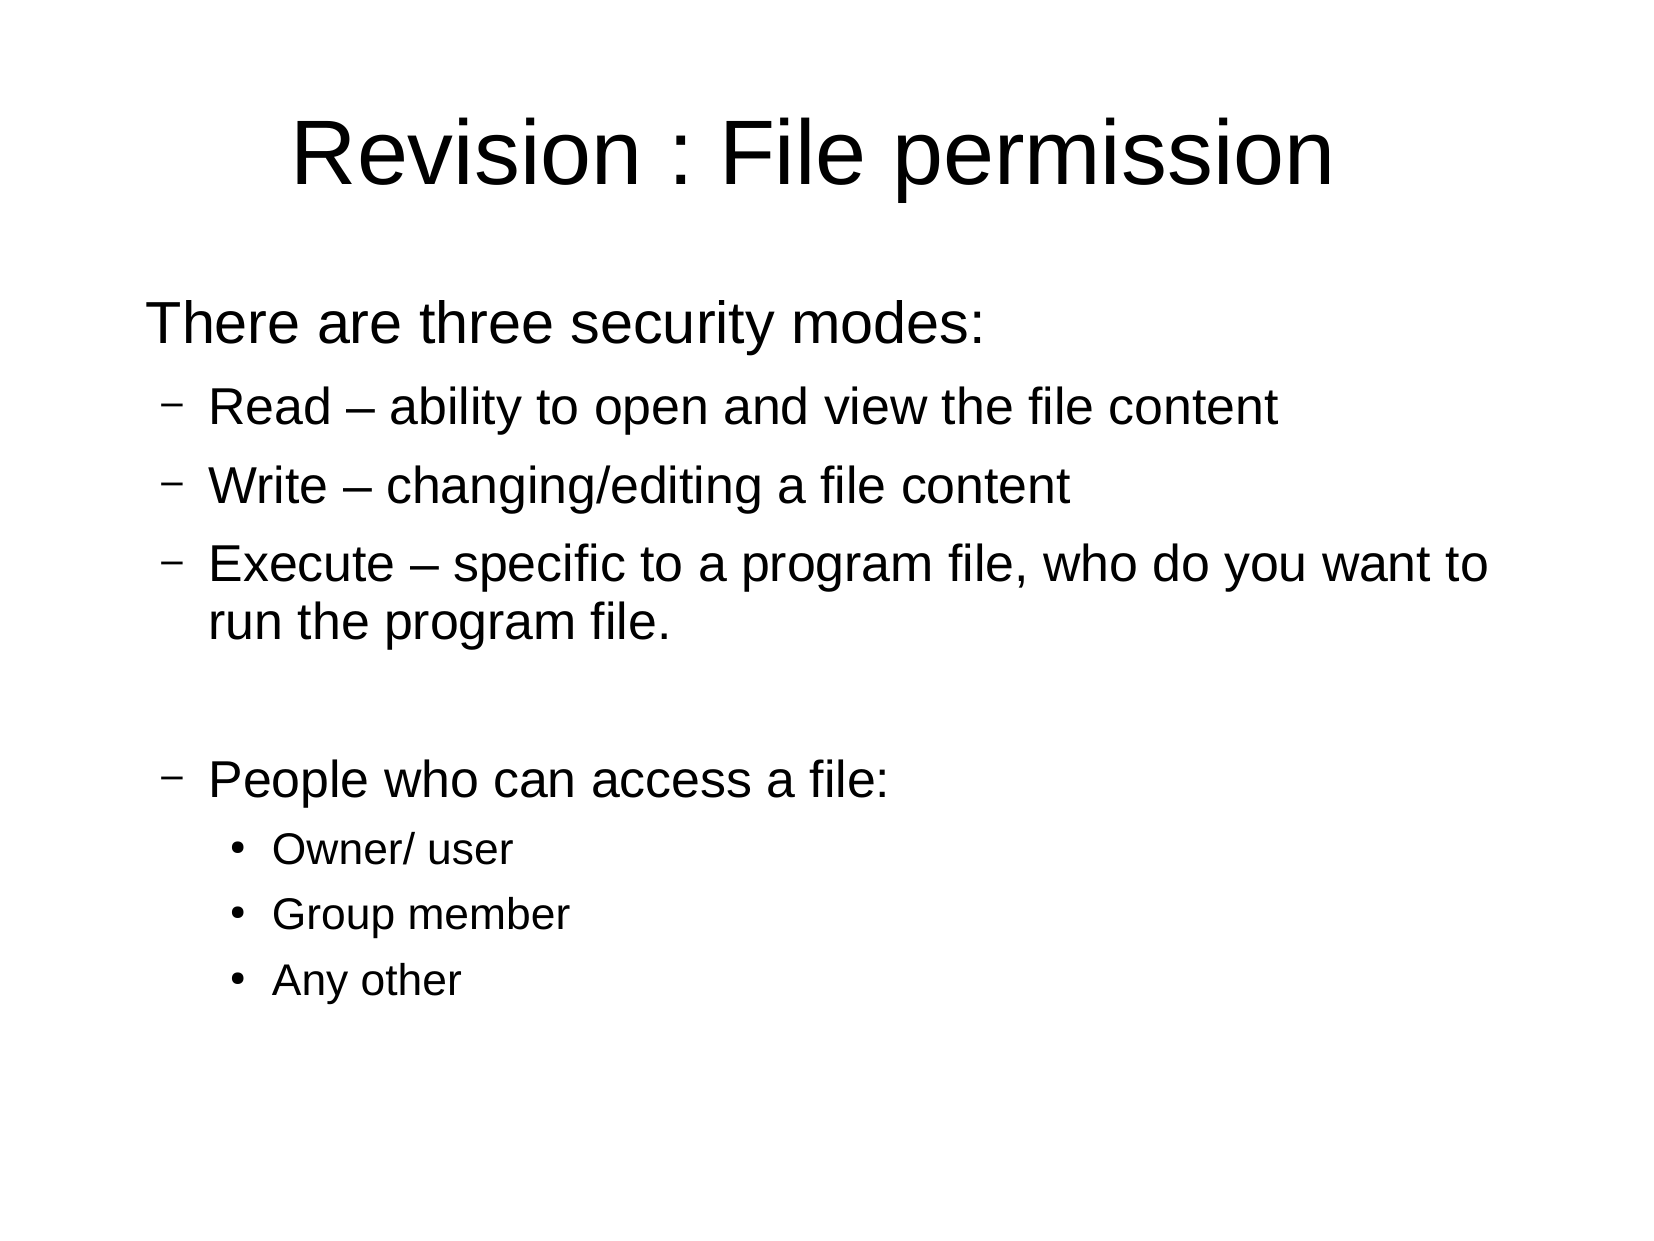

# Revision : File permission
There are three security modes:
Read – ability to open and view the file content
Write – changing/editing a file content
Execute – specific to a program file, who do you want to run the program file.
People who can access a file:
Owner/ user
Group member
Any other